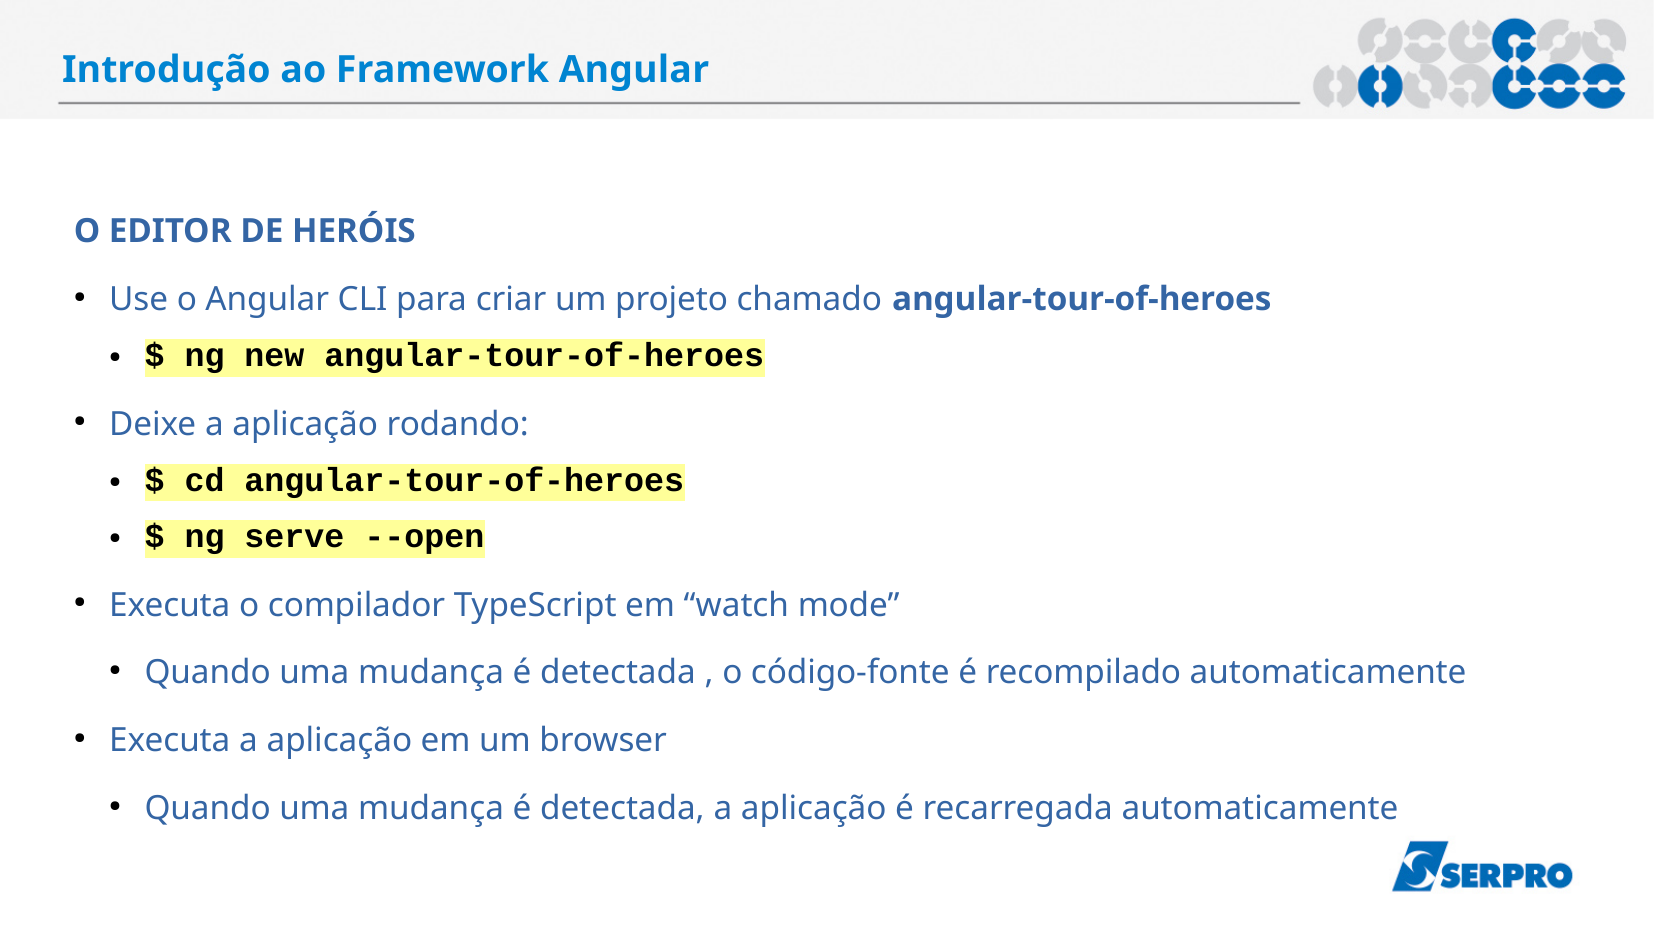

Introdução ao Framework Angular
O EDITOR DE HERÓIS
Use o Angular CLI para criar um projeto chamado angular-tour-of-heroes
$ ng new angular-tour-of-heroes
Deixe a aplicação rodando:
$ cd angular-tour-of-heroes
$ ng serve --open
Executa o compilador TypeScript em “watch mode”
Quando uma mudança é detectada , o código-fonte é recompilado automaticamente
Executa a aplicação em um browser
Quando uma mudança é detectada, a aplicação é recarregada automaticamente